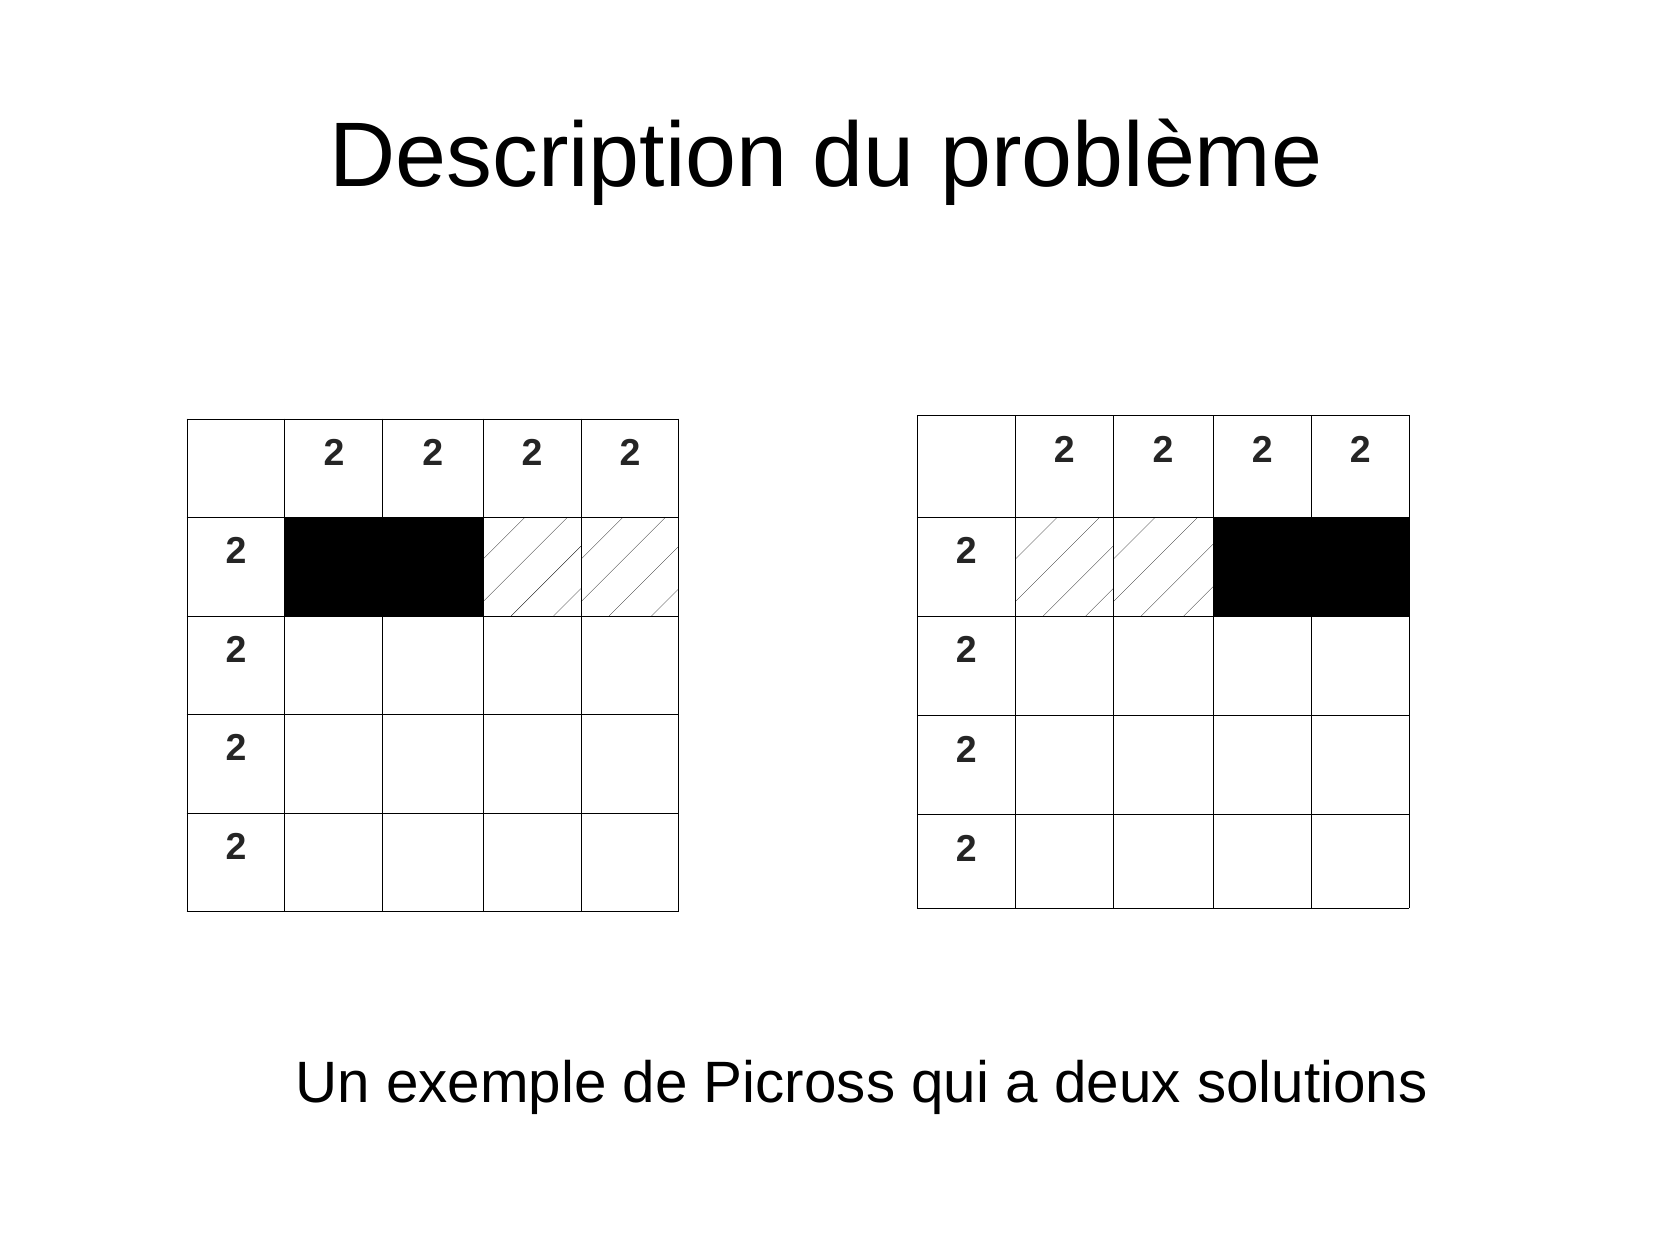

# Description du problème
| | 2 | 2 | 2 | 2 |
| --- | --- | --- | --- | --- |
| 2 | | | | |
| 2 | | | | |
| 2 | | | | |
| 2 | | | | |
| | 2 | 2 | 2 | 2 |
| --- | --- | --- | --- | --- |
| 2 | | | | |
| 2 | | | | |
| 2 | | | | |
| 2 | | | | |
Un exemple de Picross qui a deux solutions